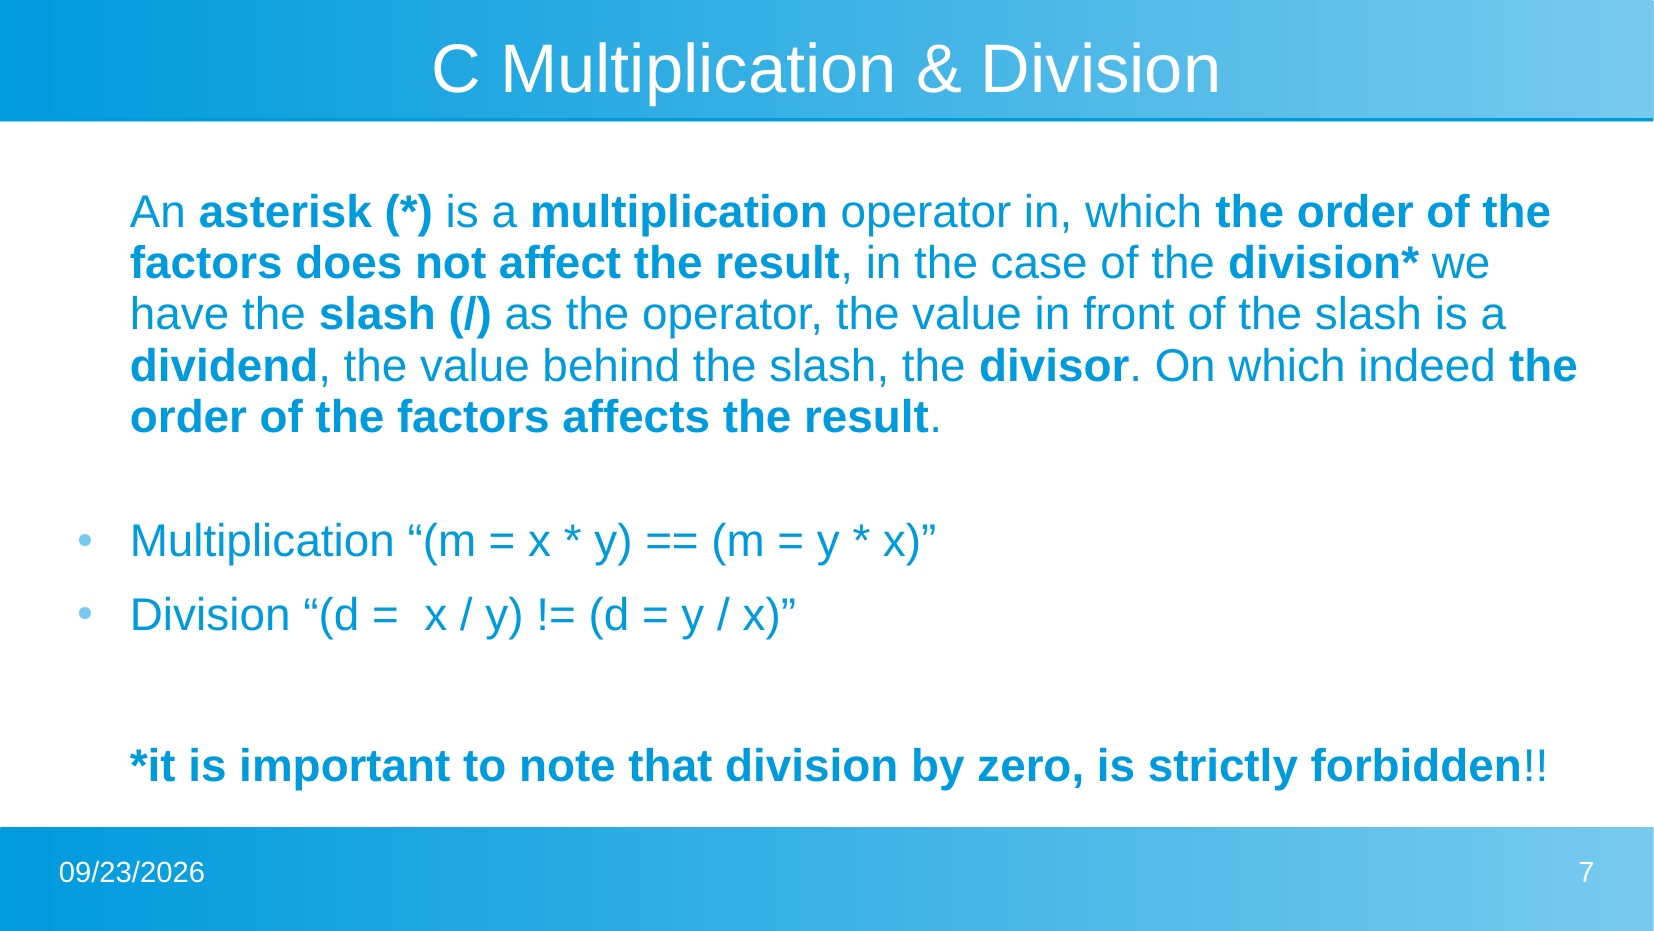

# C Multiplication & Division
An asterisk (*) is a multiplication operator in, which the order of the factors does not affect the result, in the case of the division* we have the slash (/) as the operator, the value in front of the slash is a dividend, the value behind the slash, the divisor. On which indeed the order of the factors affects the result.
Multiplication “(m = x * y) == (m = y * x)”
Division “(d = x / y) != (d = y / x)”
*it is important to note that division by zero, is strictly forbidden!!
7